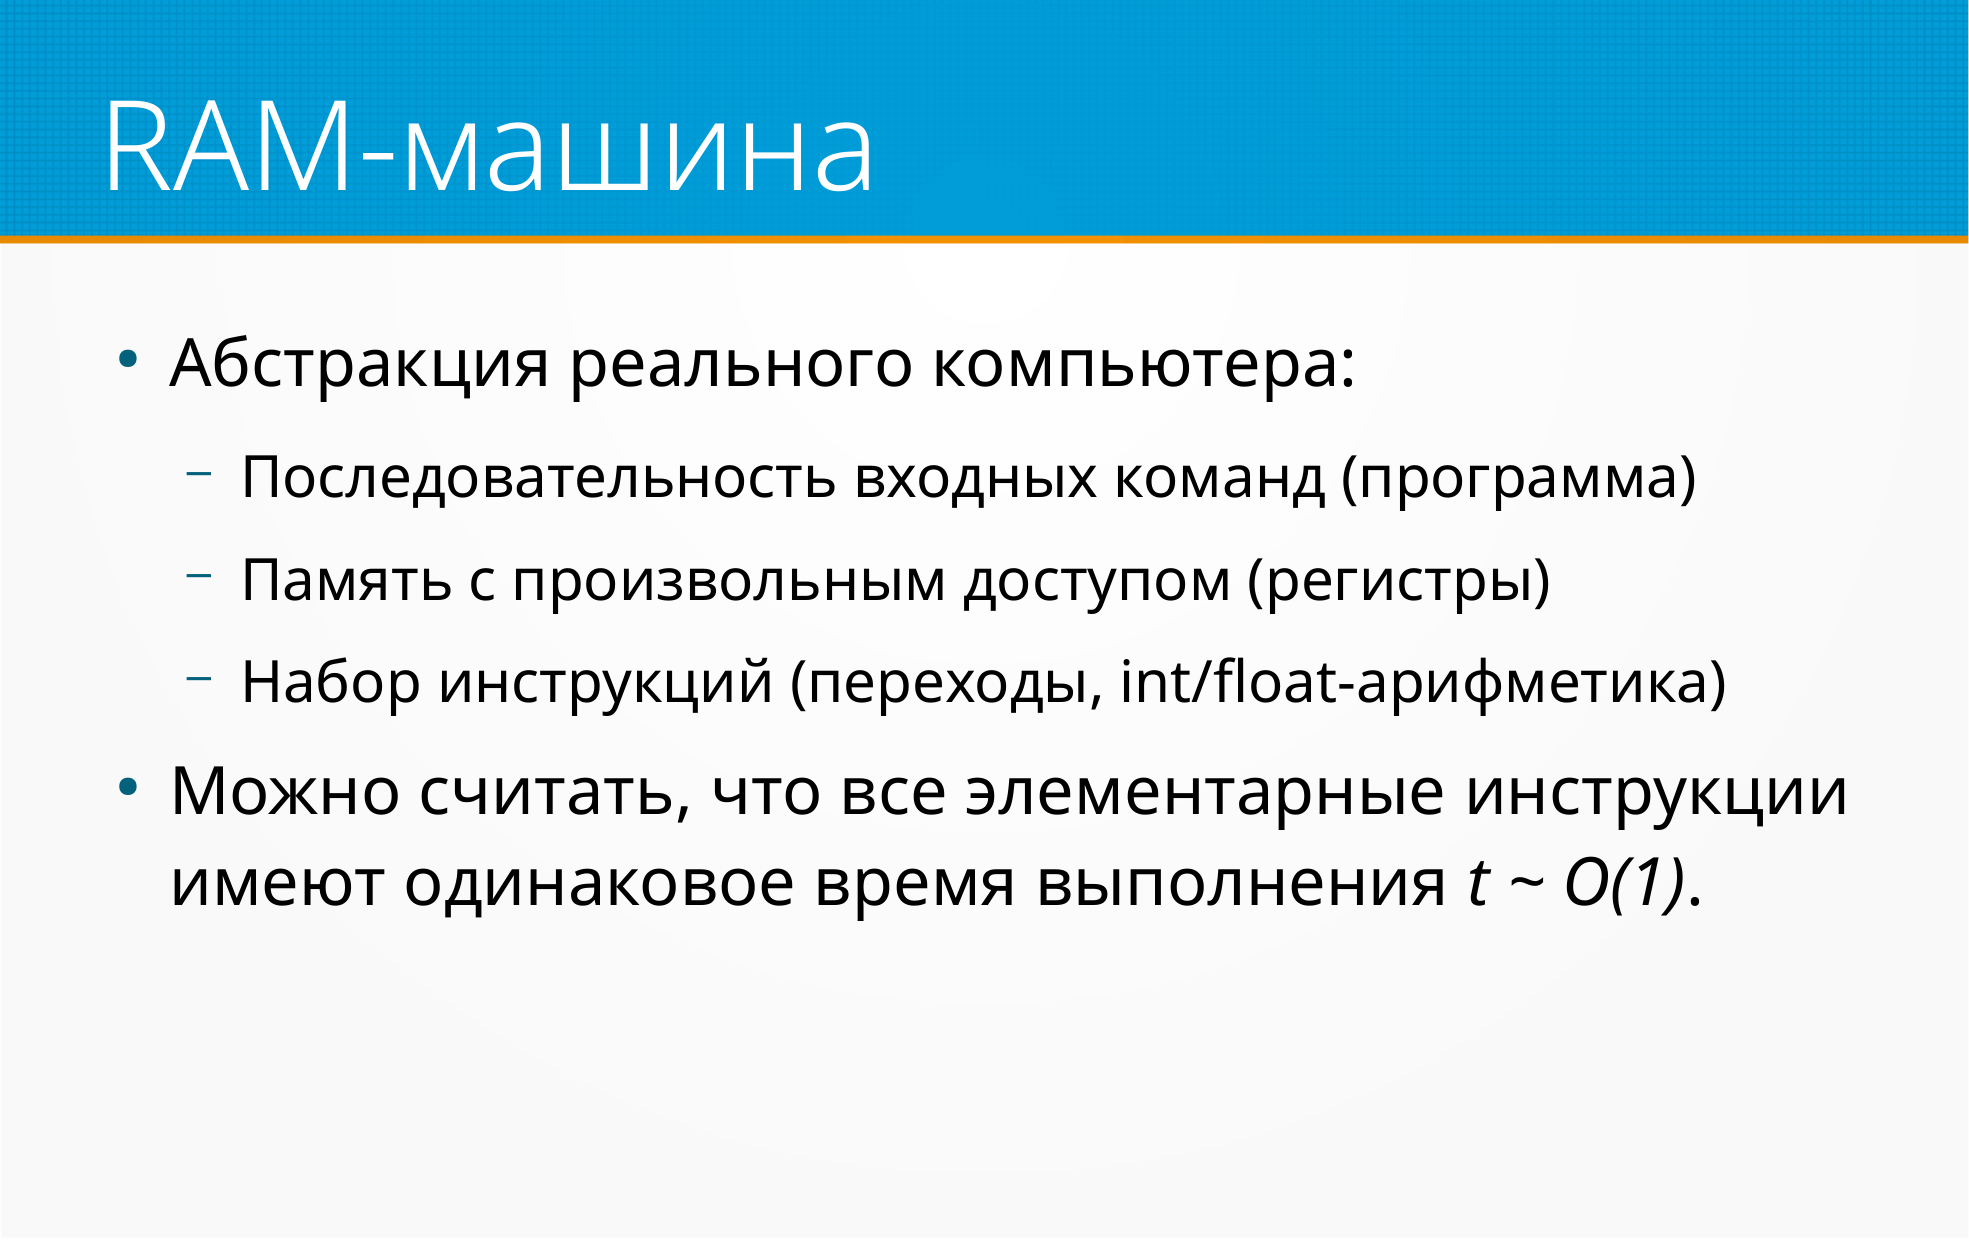

# RAM-машина
Абстракция реального компьютера:
Последовательность входных команд (программа)
Память с произвольным доступом (регистры)
Набор инструкций (переходы, int/float-арифметика)
Можно считать, что все элементарные инструкции имеют одинаковое время выполнения t ~ O(1).